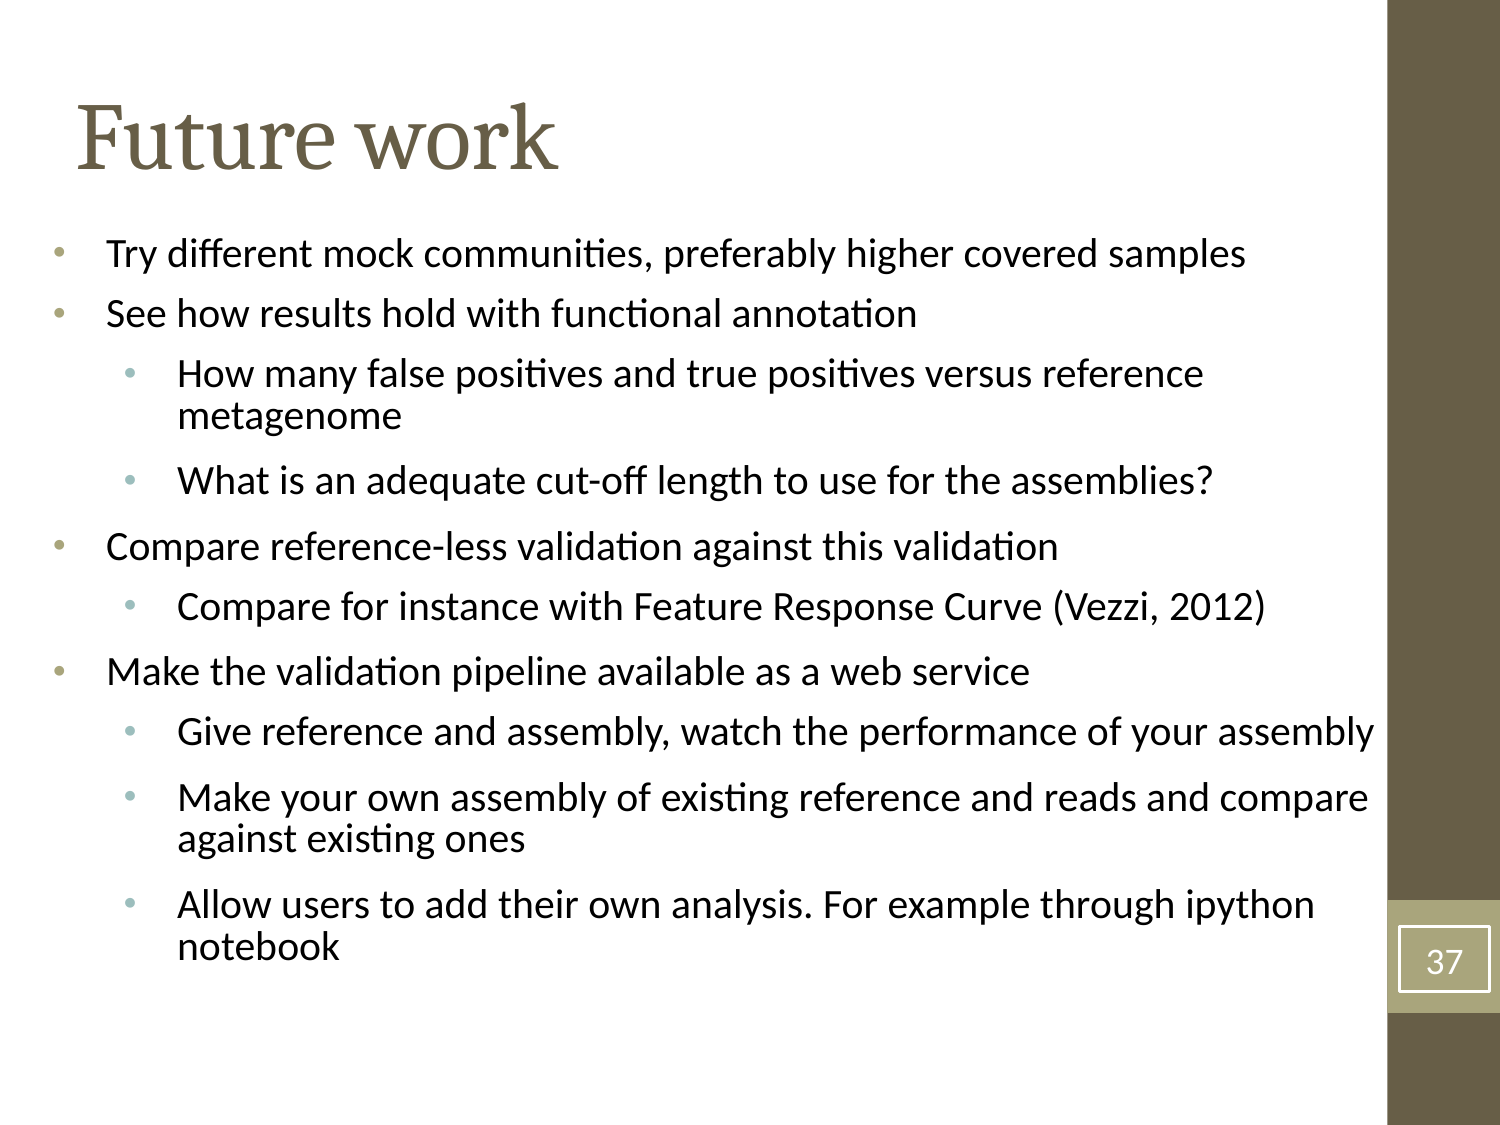

# Future work
Try different mock communities, preferably higher covered samples
See how results hold with functional annotation
How many false positives and true positives versus reference metagenome
What is an adequate cut-off length to use for the assemblies?
Compare reference-less validation against this validation
Compare for instance with Feature Response Curve (Vezzi, 2012)
Make the validation pipeline available as a web service
Give reference and assembly, watch the performance of your assembly
Make your own assembly of existing reference and reads and compare against existing ones
Allow users to add their own analysis. For example through ipython notebook
37